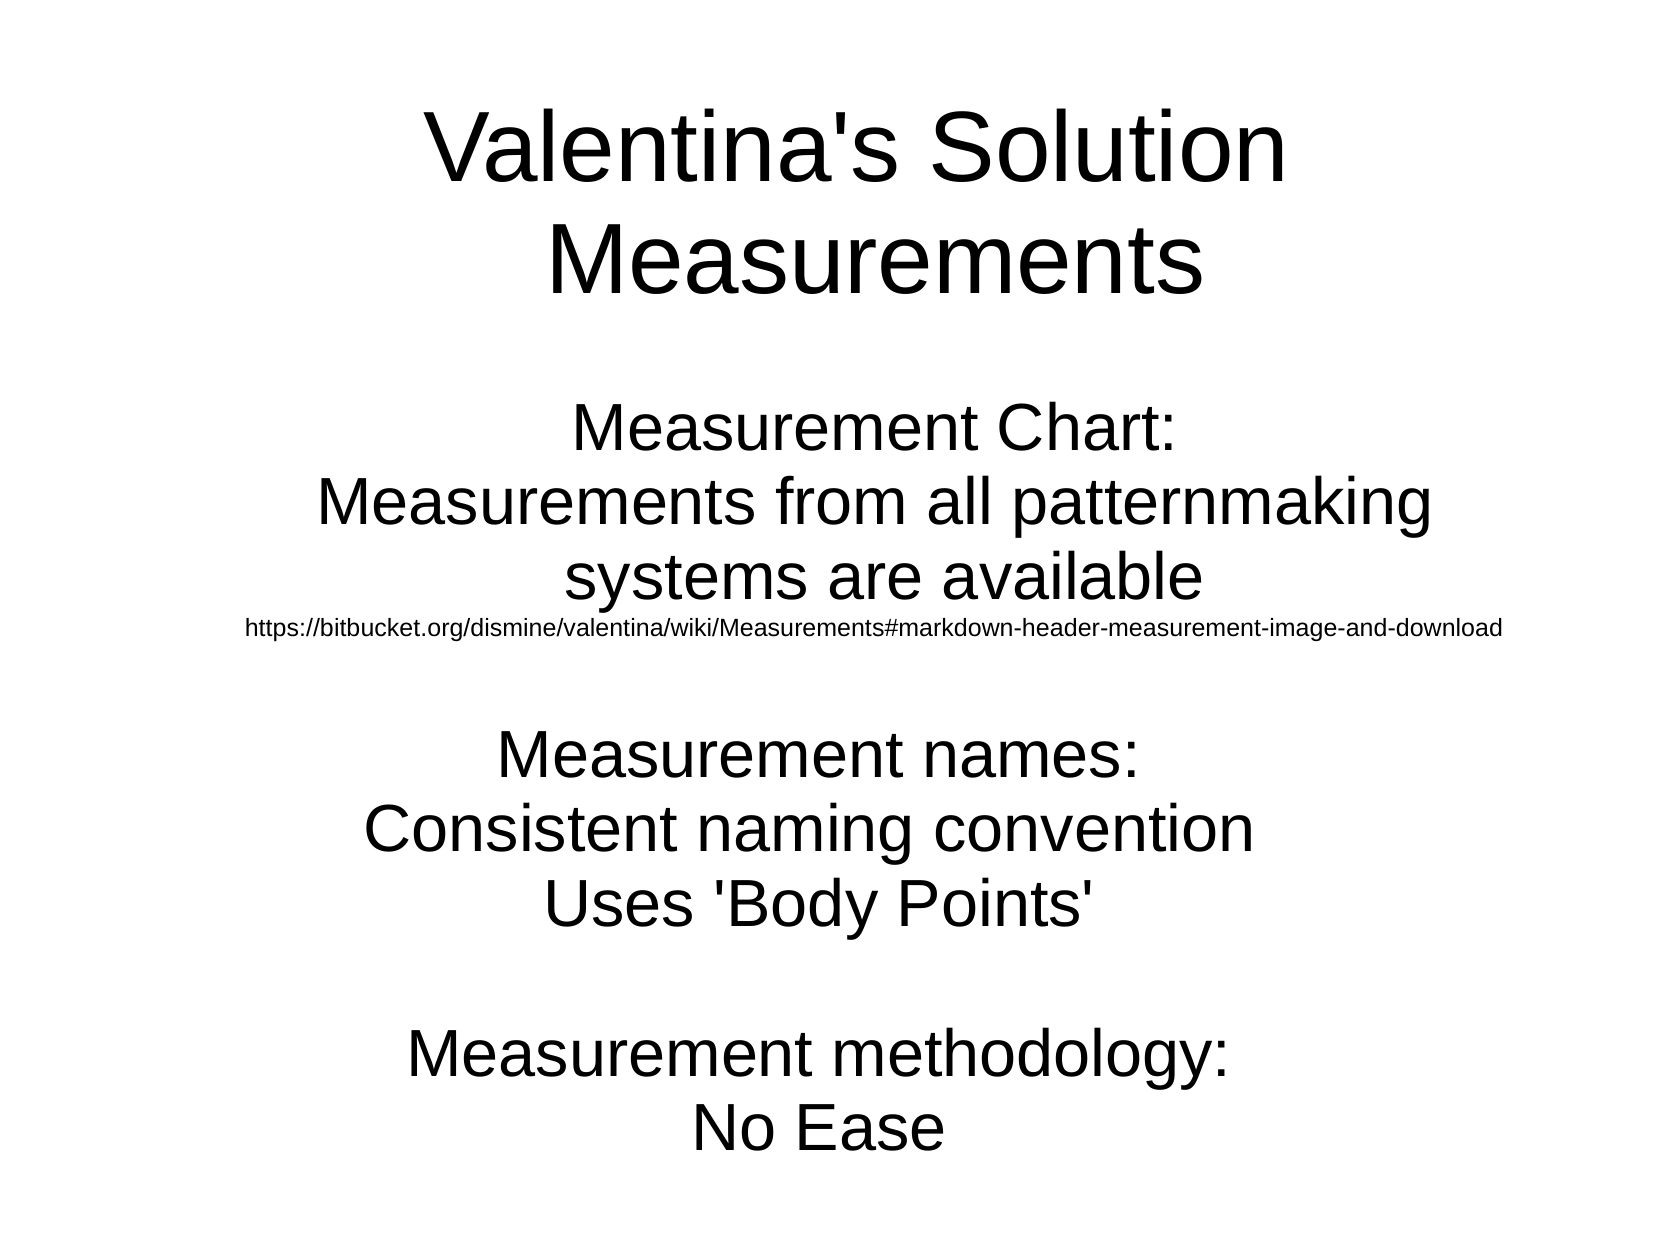

# Valentina's Solution
Measurements
Measurement Chart:
Measurements from all patternmaking systems are available
https://bitbucket.org/dismine/valentina/wiki/Measurements#markdown-header-measurement-image-and-download
Measurement names:
Consistent naming convention
Uses 'Body Points'
Measurement methodology:
No Ease